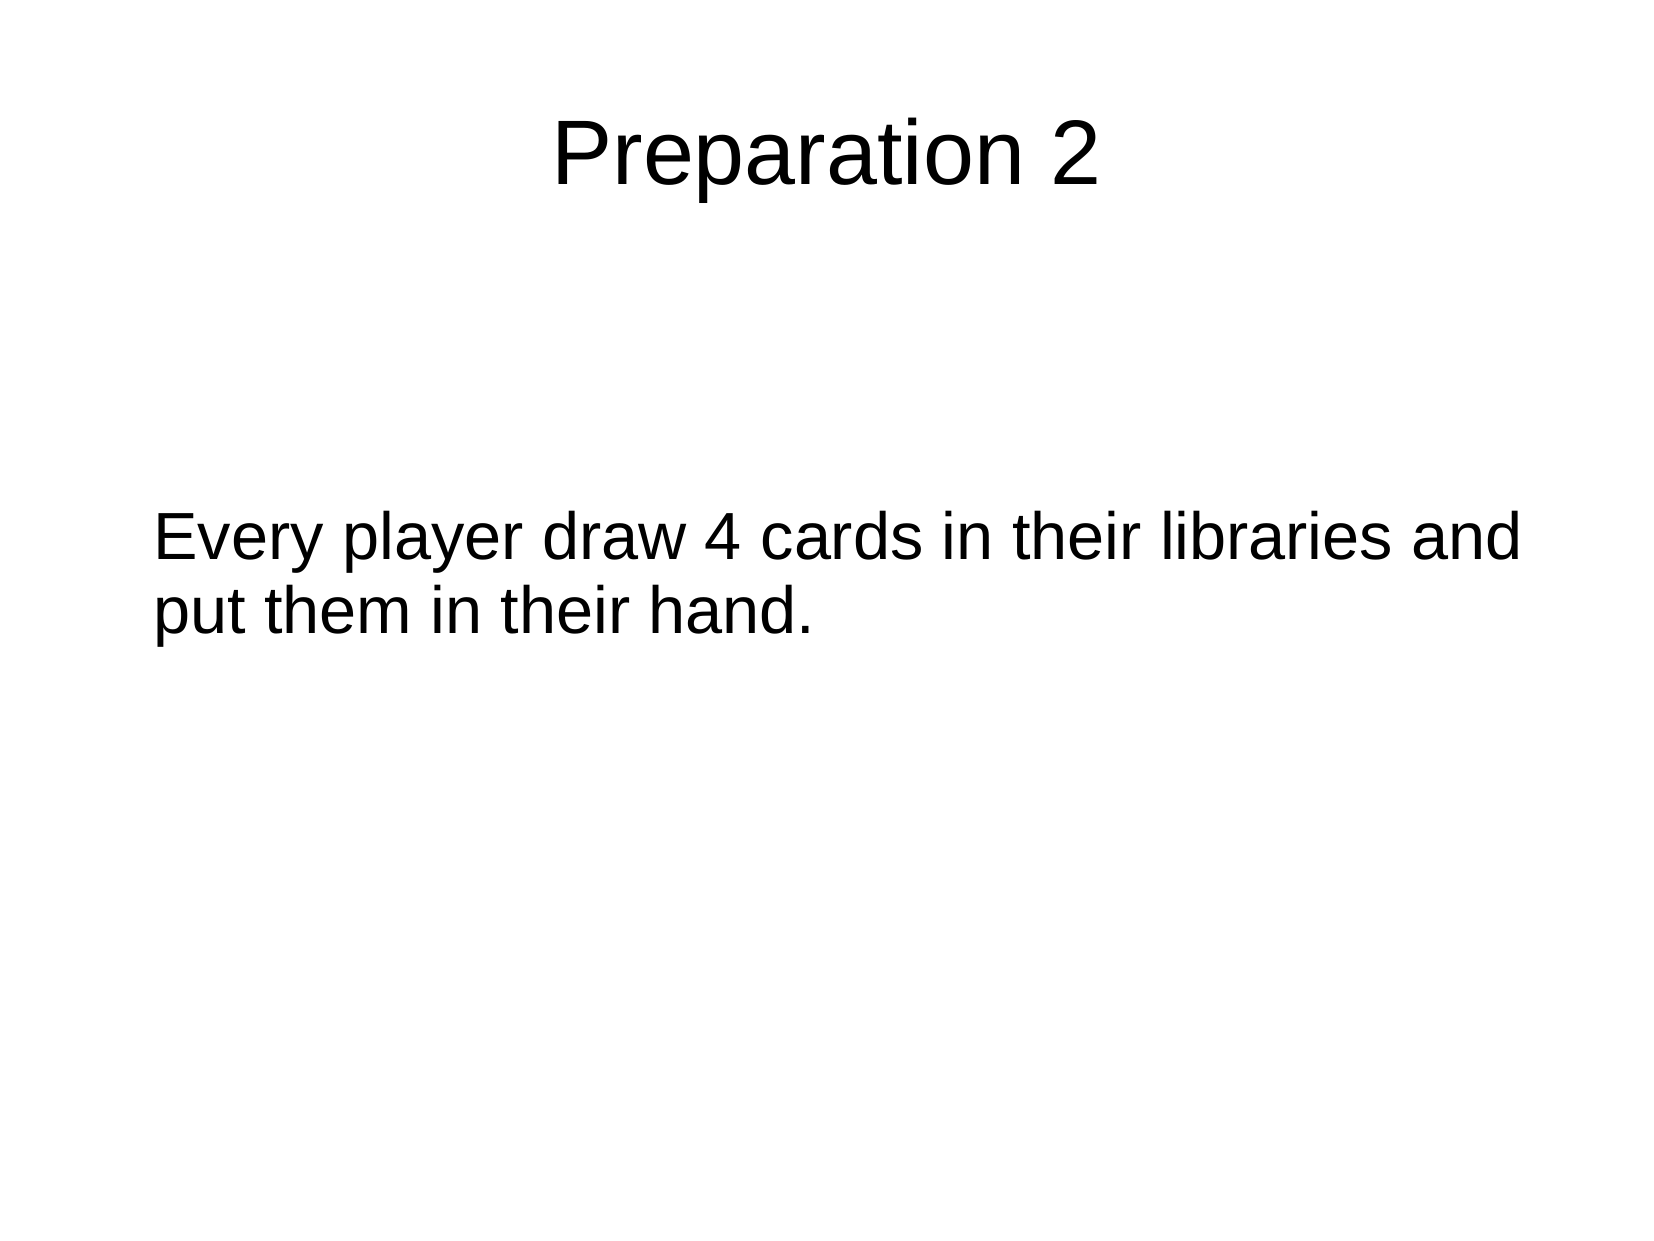

# Preparation 2
Every player draw 4 cards in their libraries and put them in their hand.